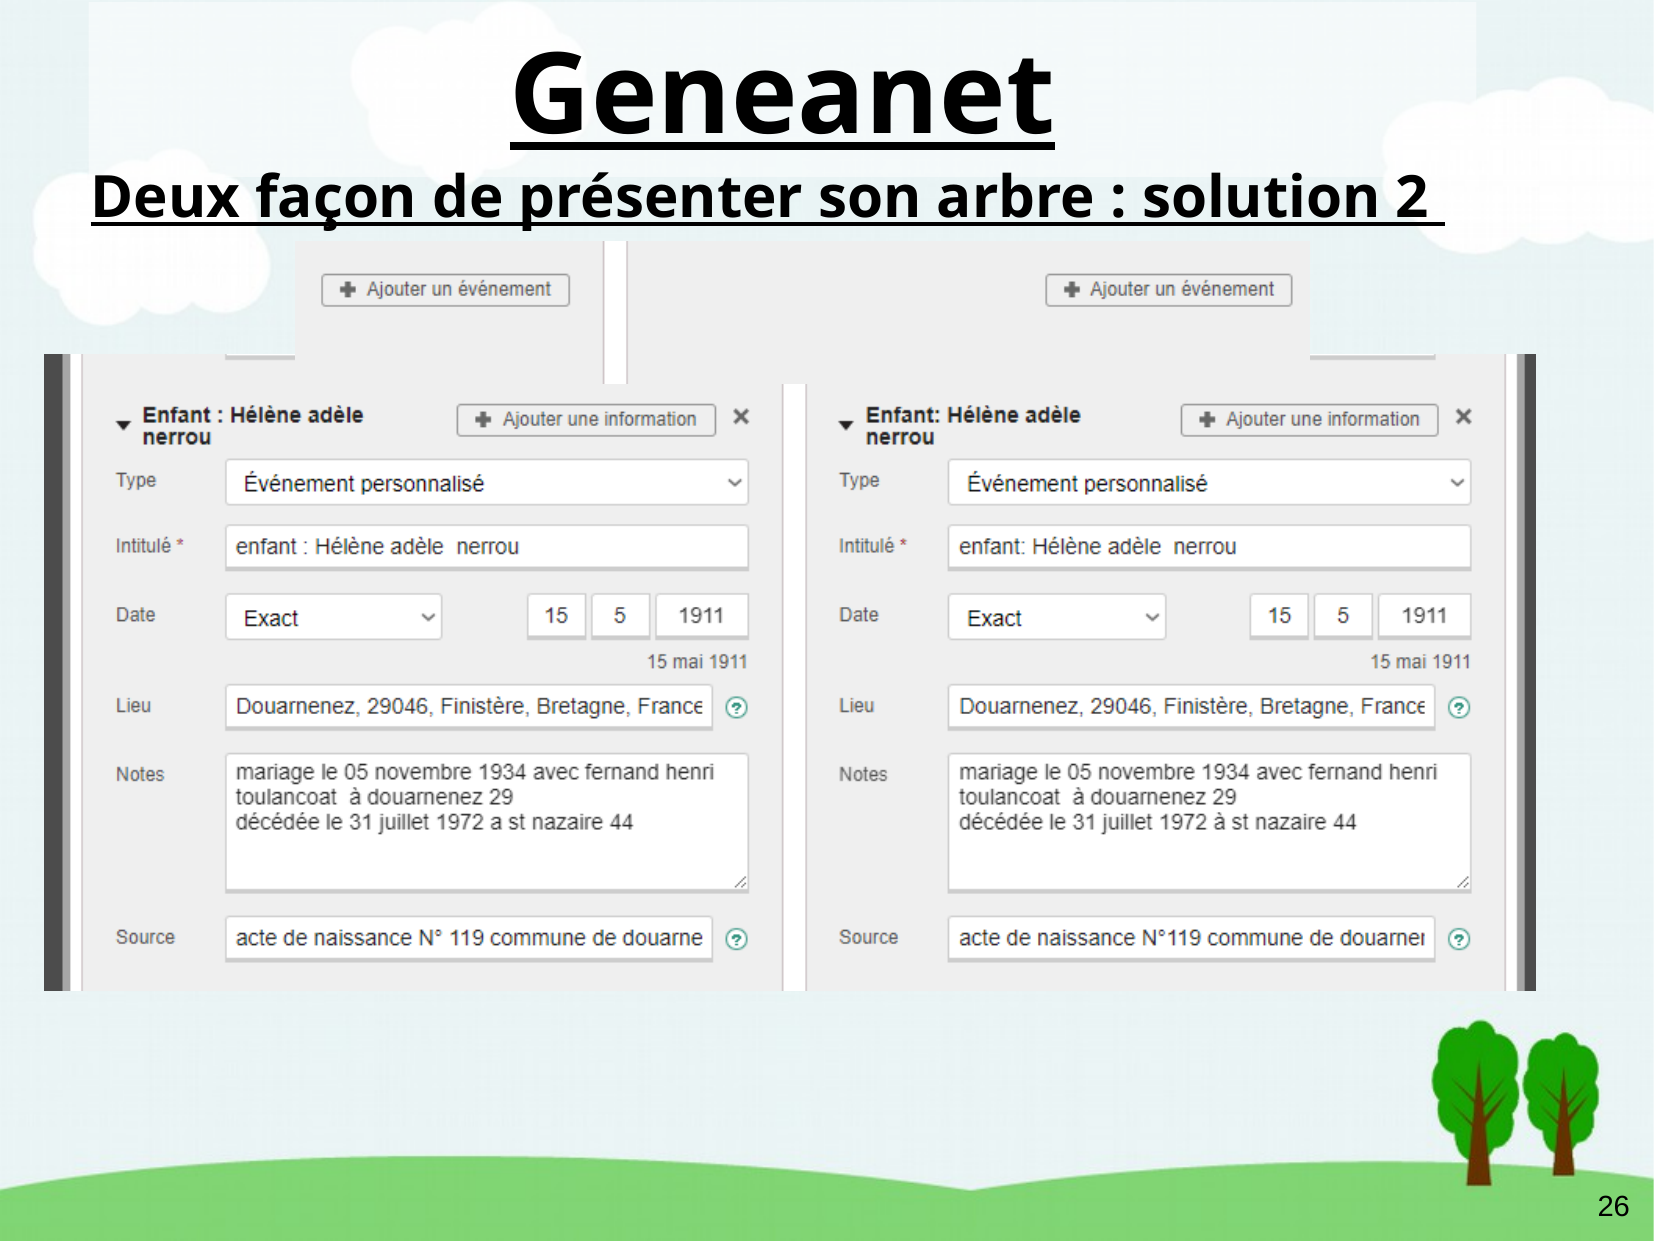

# Geneanet
Deux façon de présenter son arbre : solution 2
26